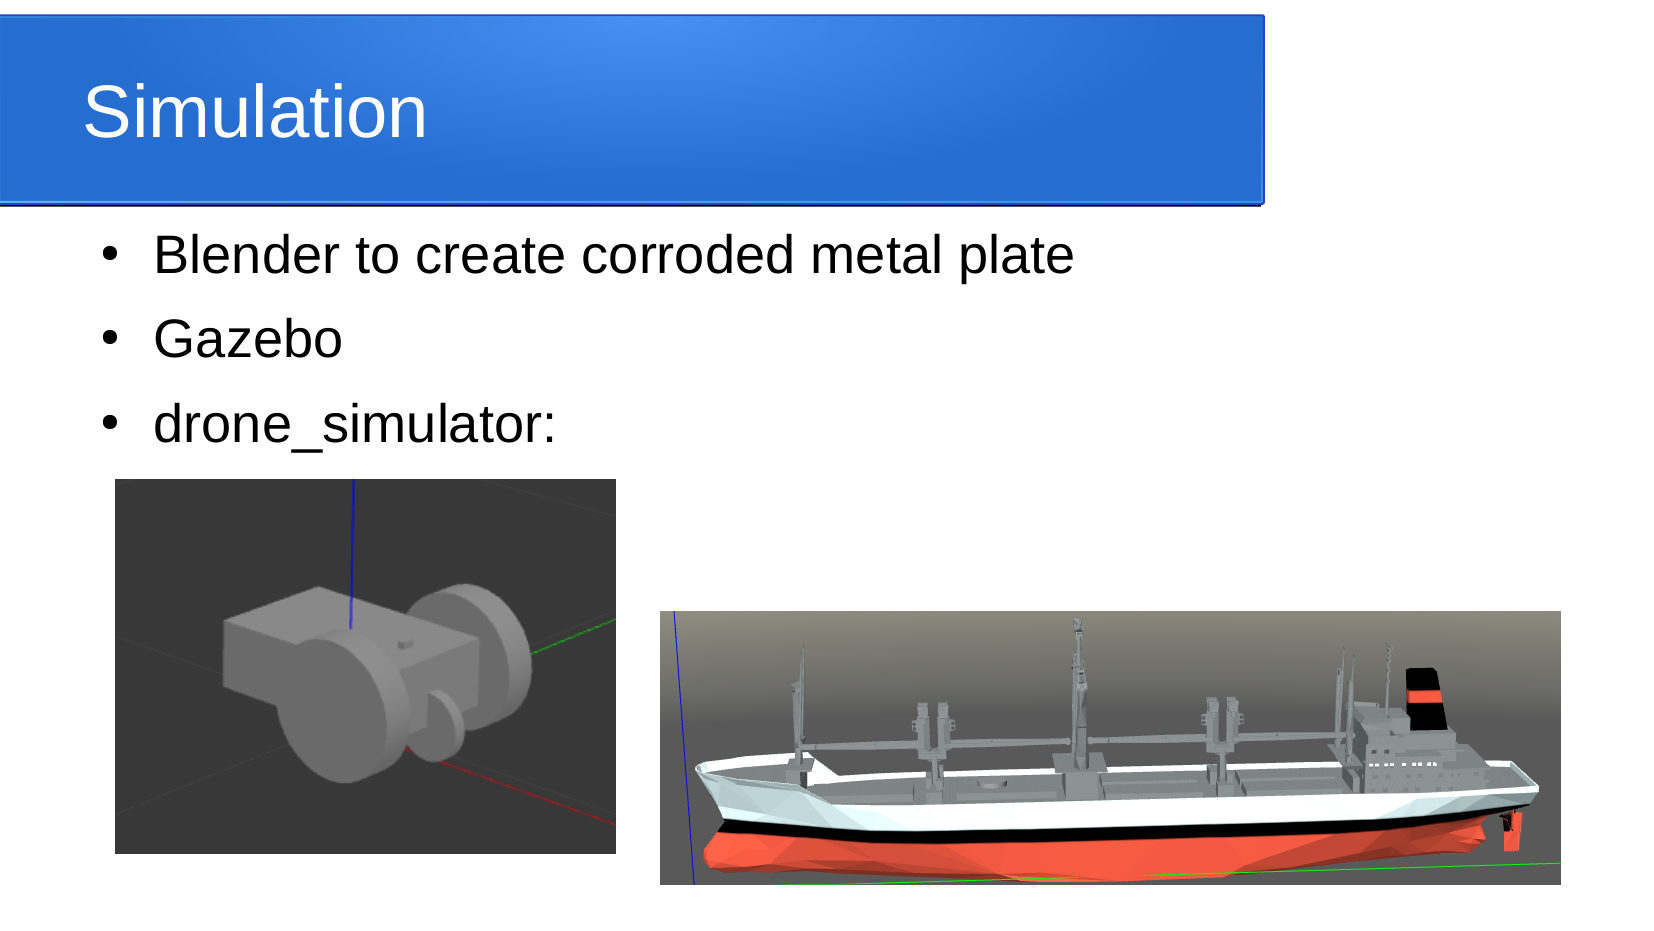

# Simulation
Blender to create corroded metal plate
Gazebo
drone_simulator: